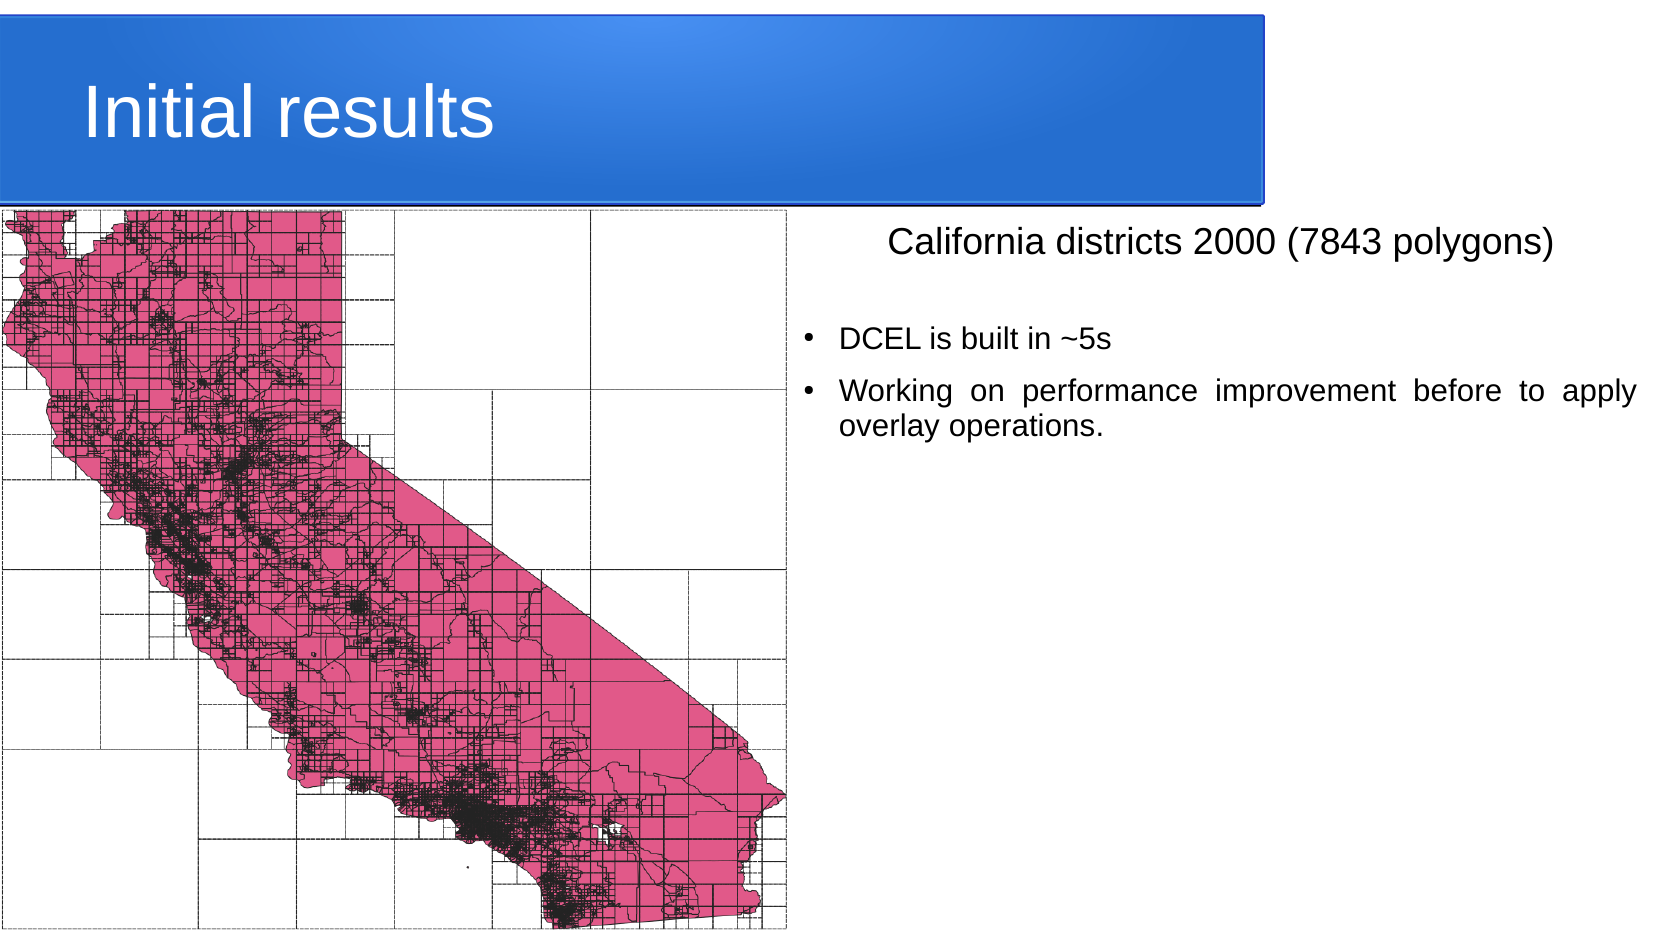

# Initial results
California districts 2000 (7843 polygons)
DCEL is built in ~5s
Working on performance improvement before to apply overlay operations.